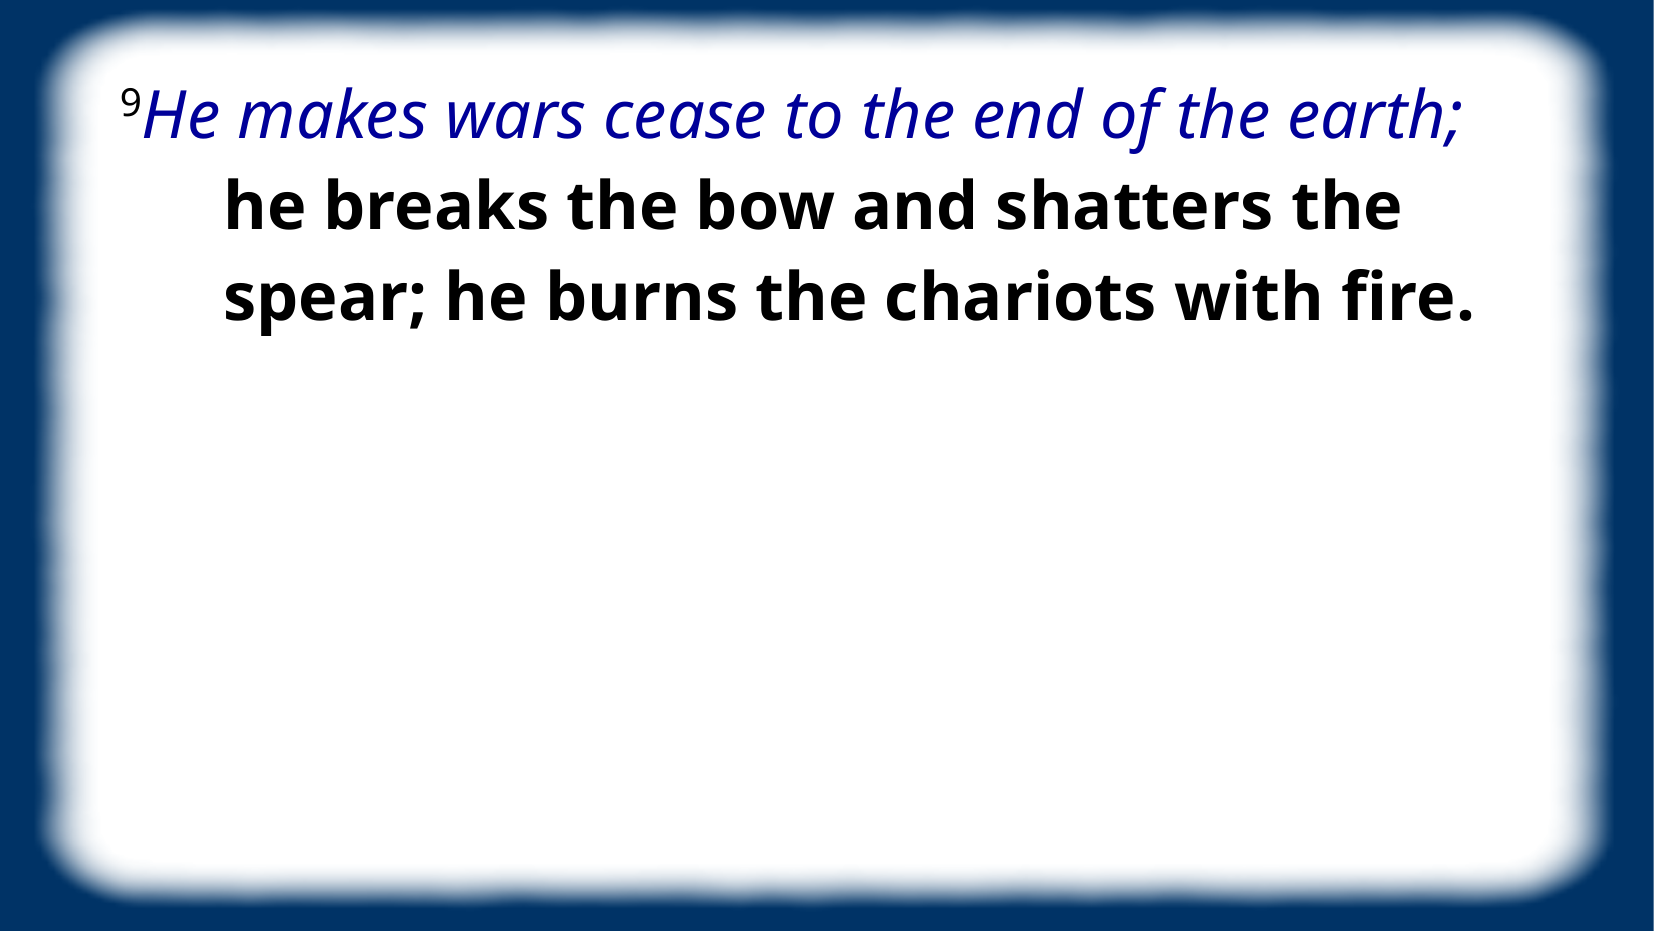

9He makes wars cease to the end of the earth;
 he breaks the bow and shatters the
 spear; he burns the chariots with fire.